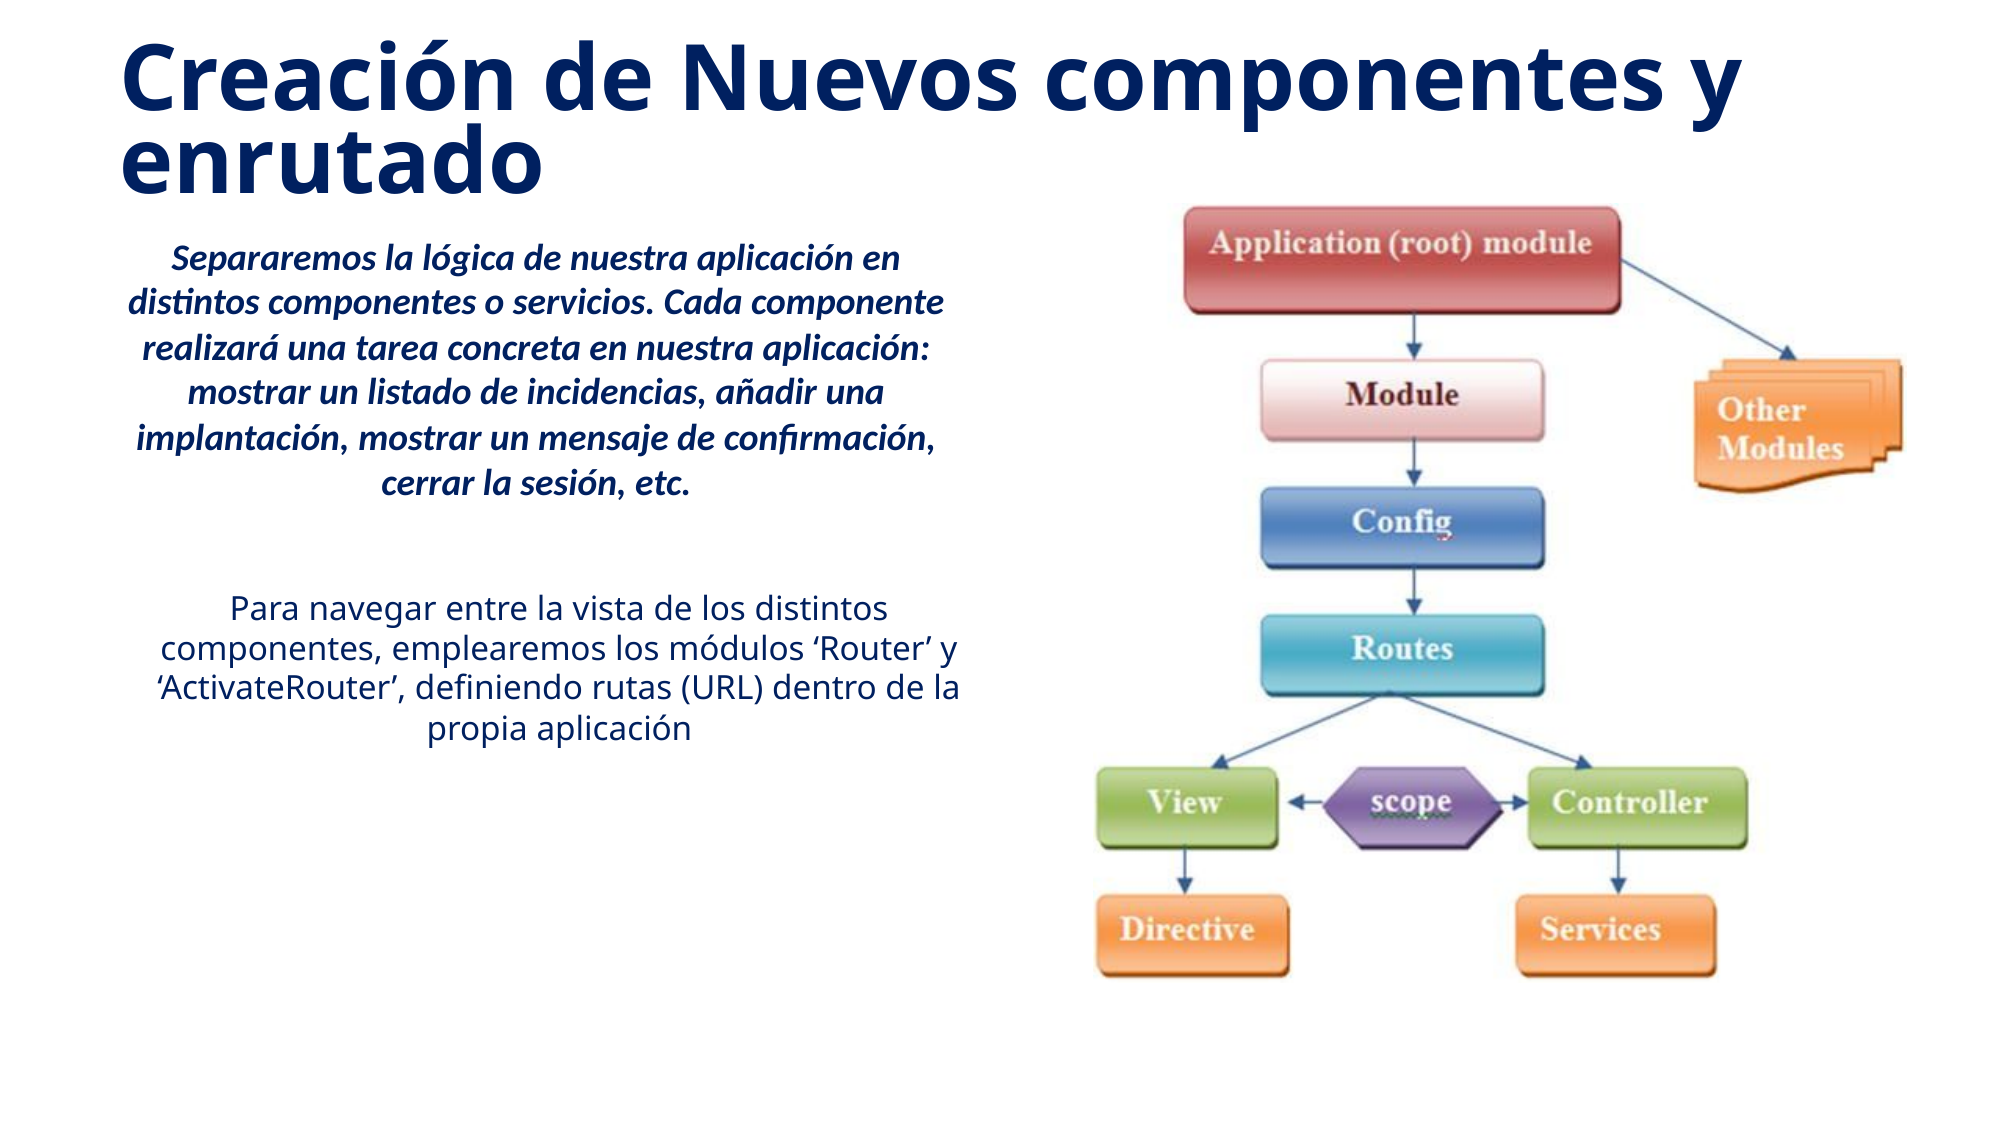

Creación de Nuevos componentes y enrutado
# Diapositiva de recursos humanos 8
Separaremos la lógica de nuestra aplicación en distintos componentes o servicios. Cada componente realizará una tarea concreta en nuestra aplicación: mostrar un listado de incidencias, añadir una implantación, mostrar un mensaje de confirmación, cerrar la sesión, etc.
Para navegar entre la vista de los distintos componentes, emplearemos los módulos ‘Router’ y ‘ActivateRouter’, definiendo rutas (URL) dentro de la propia aplicación